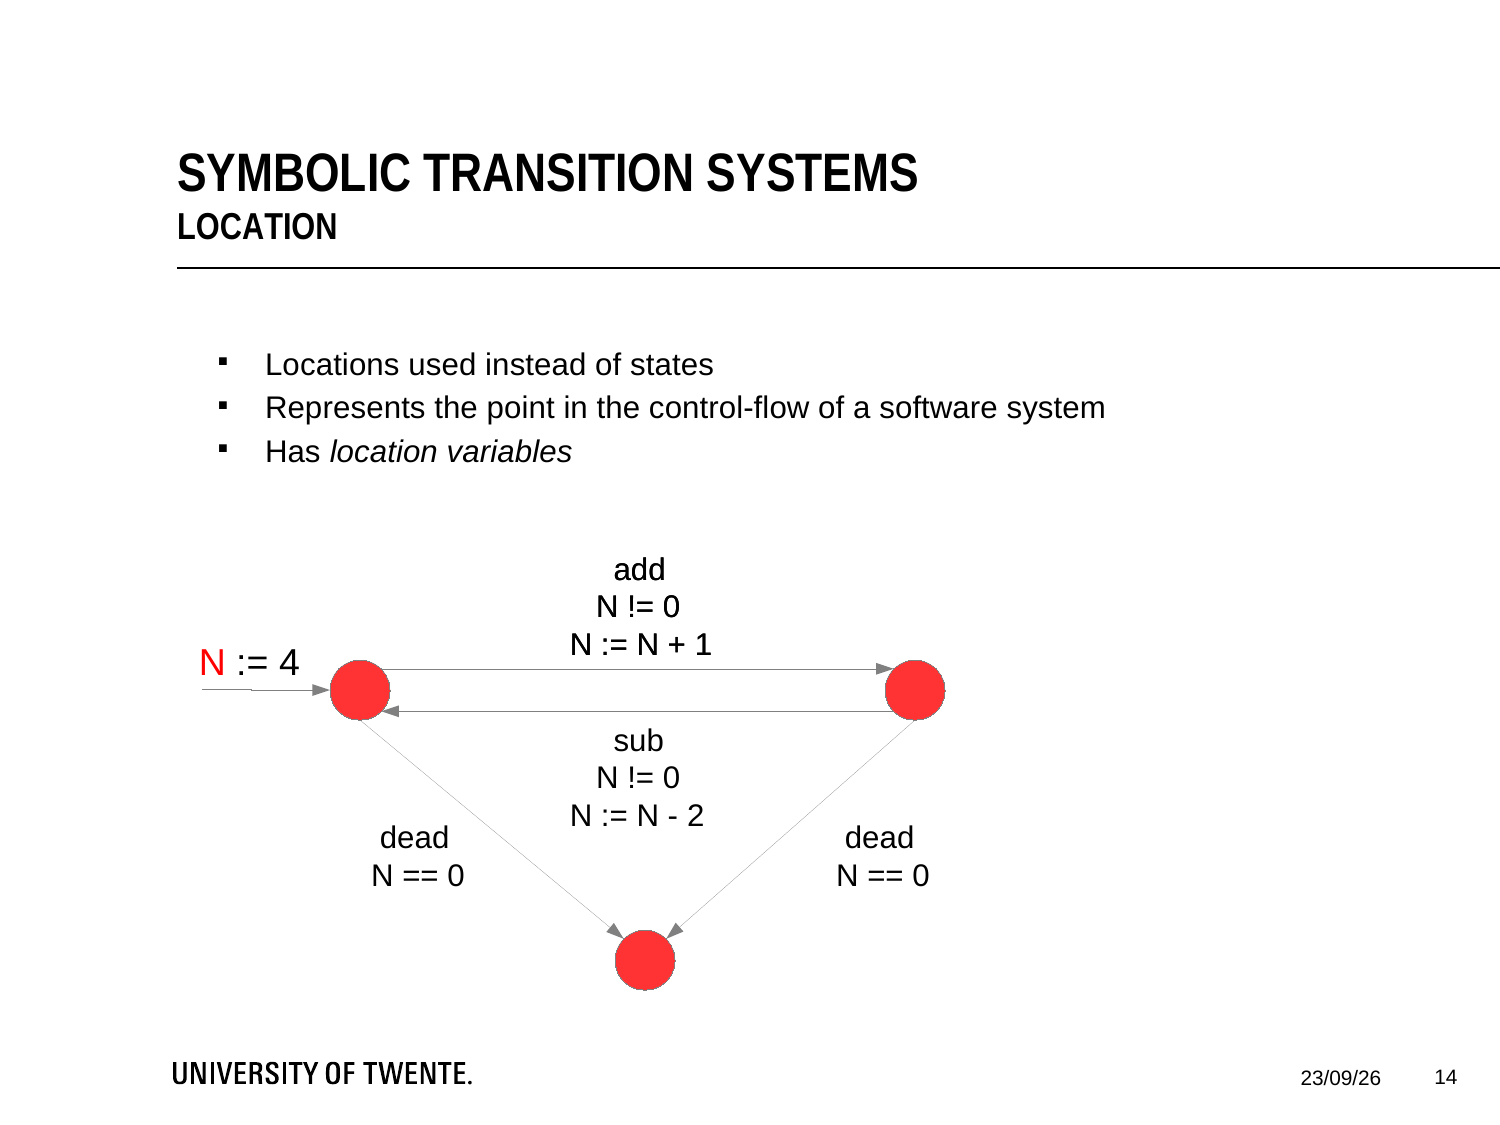

# SYMBOLIC TRANSITION SYSTEMS LOCATION
Locations used instead of states
Represents the point in the control-flow of a software system
Has location variables
 add
 N != 0
N := N + 1
 add
 N != 0
N := N + 1
N := 4
 sub
 N != 0
N := N - 2
 dead
 N == 0
 dead
 N == 0